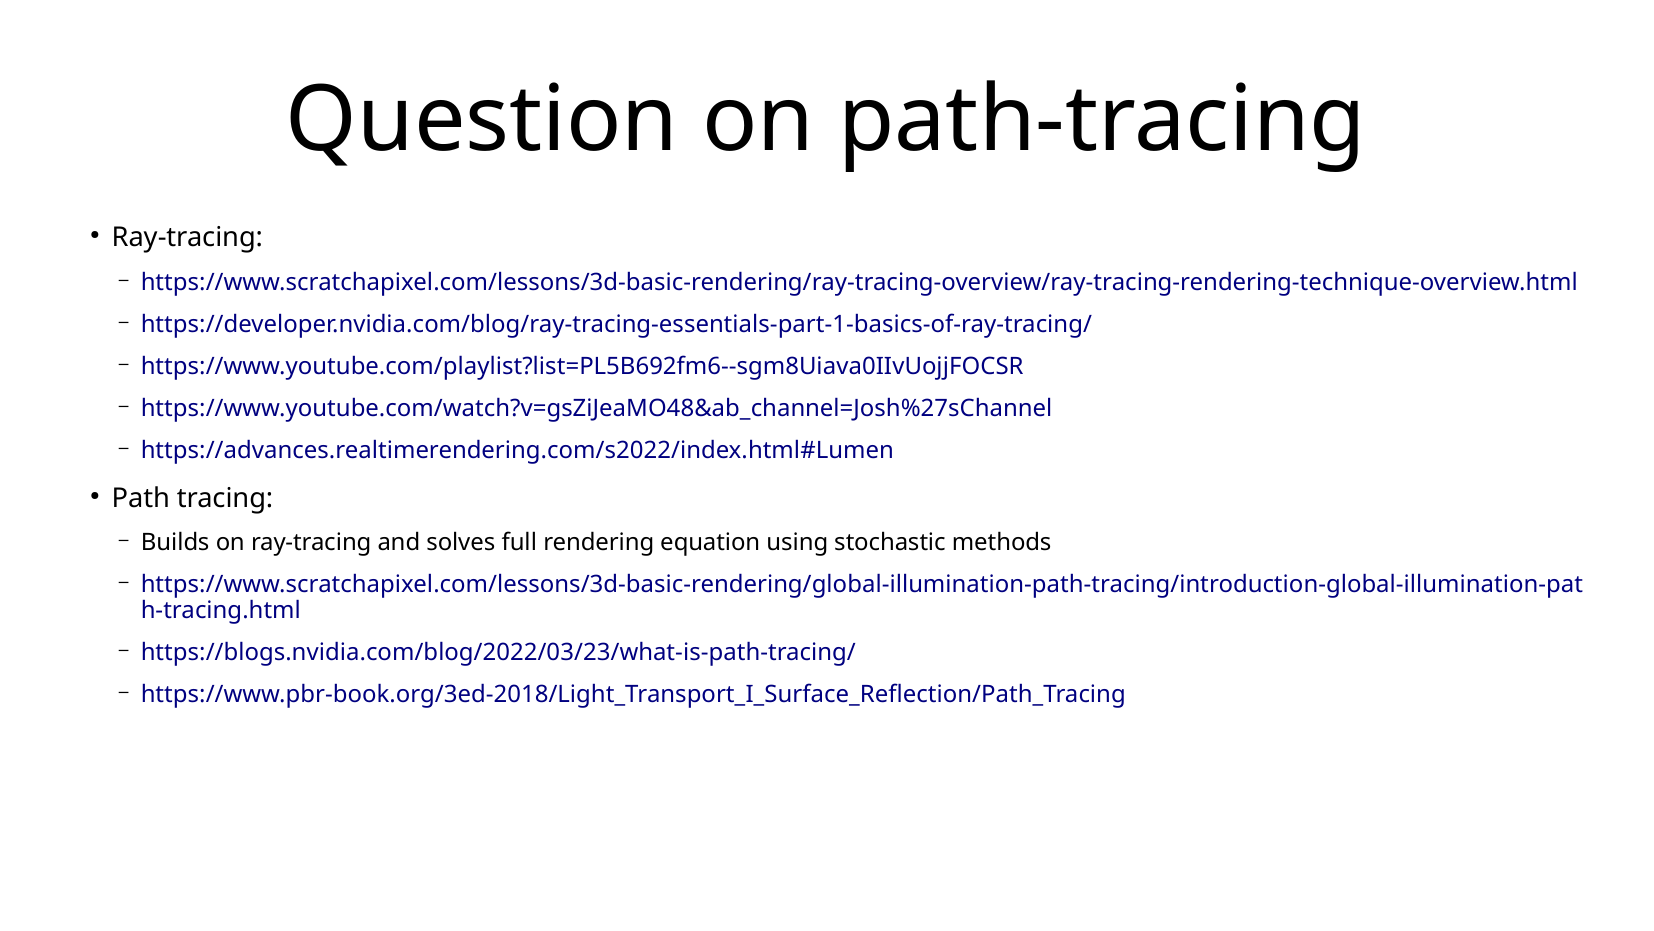

# Question on path-tracing
Ray-tracing:
https://www.scratchapixel.com/lessons/3d-basic-rendering/ray-tracing-overview/ray-tracing-rendering-technique-overview.html
https://developer.nvidia.com/blog/ray-tracing-essentials-part-1-basics-of-ray-tracing/
https://www.youtube.com/playlist?list=PL5B692fm6--sgm8Uiava0IIvUojjFOCSR
https://www.youtube.com/watch?v=gsZiJeaMO48&ab_channel=Josh%27sChannel
https://advances.realtimerendering.com/s2022/index.html#Lumen
Path tracing:
Builds on ray-tracing and solves full rendering equation using stochastic methods
https://www.scratchapixel.com/lessons/3d-basic-rendering/global-illumination-path-tracing/introduction-global-illumination-path-tracing.html
https://blogs.nvidia.com/blog/2022/03/23/what-is-path-tracing/
https://www.pbr-book.org/3ed-2018/Light_Transport_I_Surface_Reflection/Path_Tracing